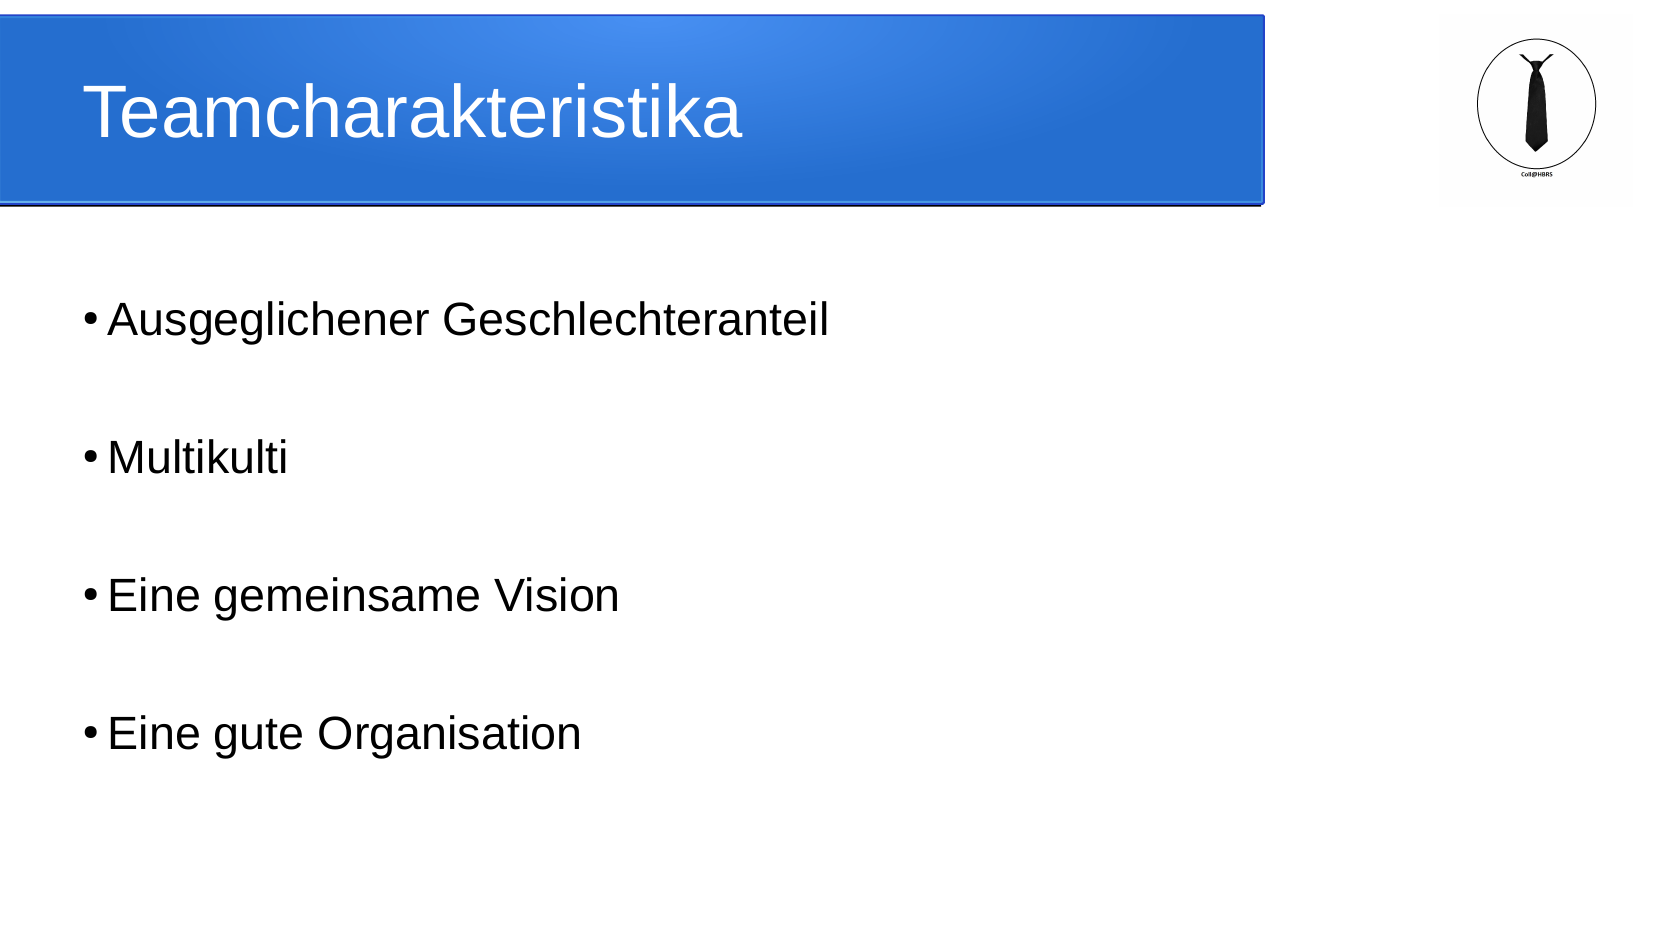

# Teamcharakteristika
Ausgeglichener Geschlechteranteil
Multikulti
Eine gemeinsame Vision
Eine gute Organisation